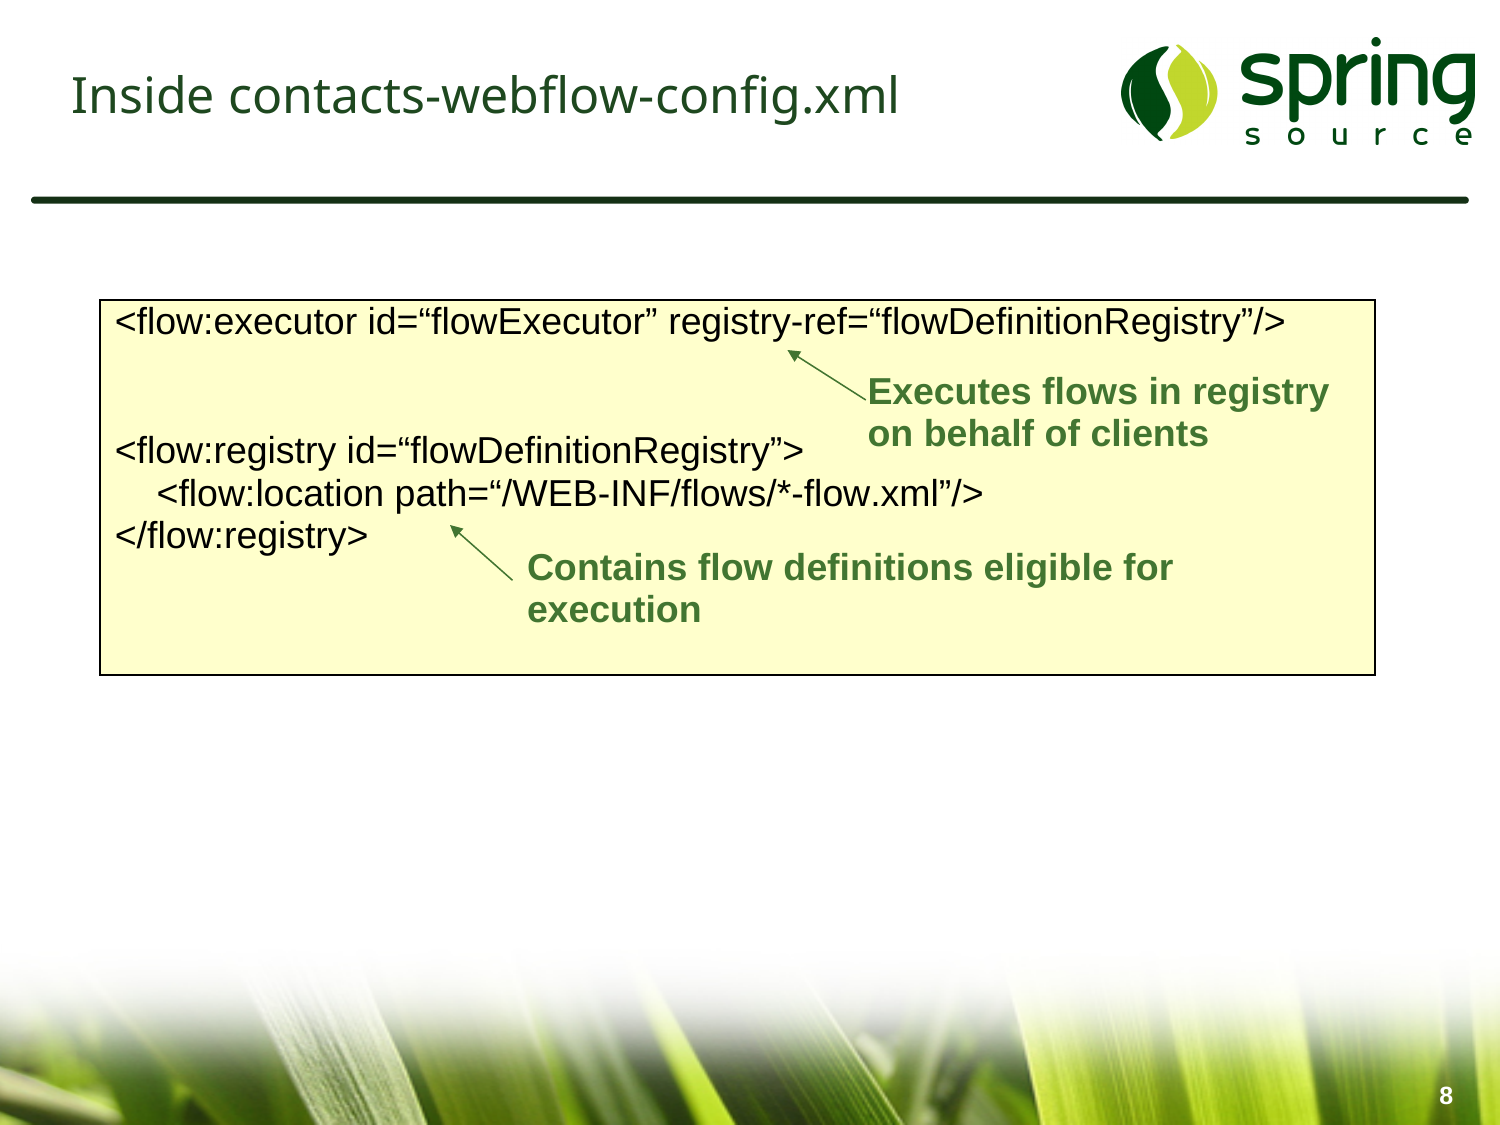

# Inside contacts-webflow-config.xml
<flow:executor id=“flowExecutor” registry-ref=“flowDefinitionRegistry”/>
<flow:registry id=“flowDefinitionRegistry”>
 <flow:location path=“/WEB-INF/flows/*-flow.xml”/>
</flow:registry>
Executes flows in registry on behalf of clients
Contains flow definitions eligible for execution